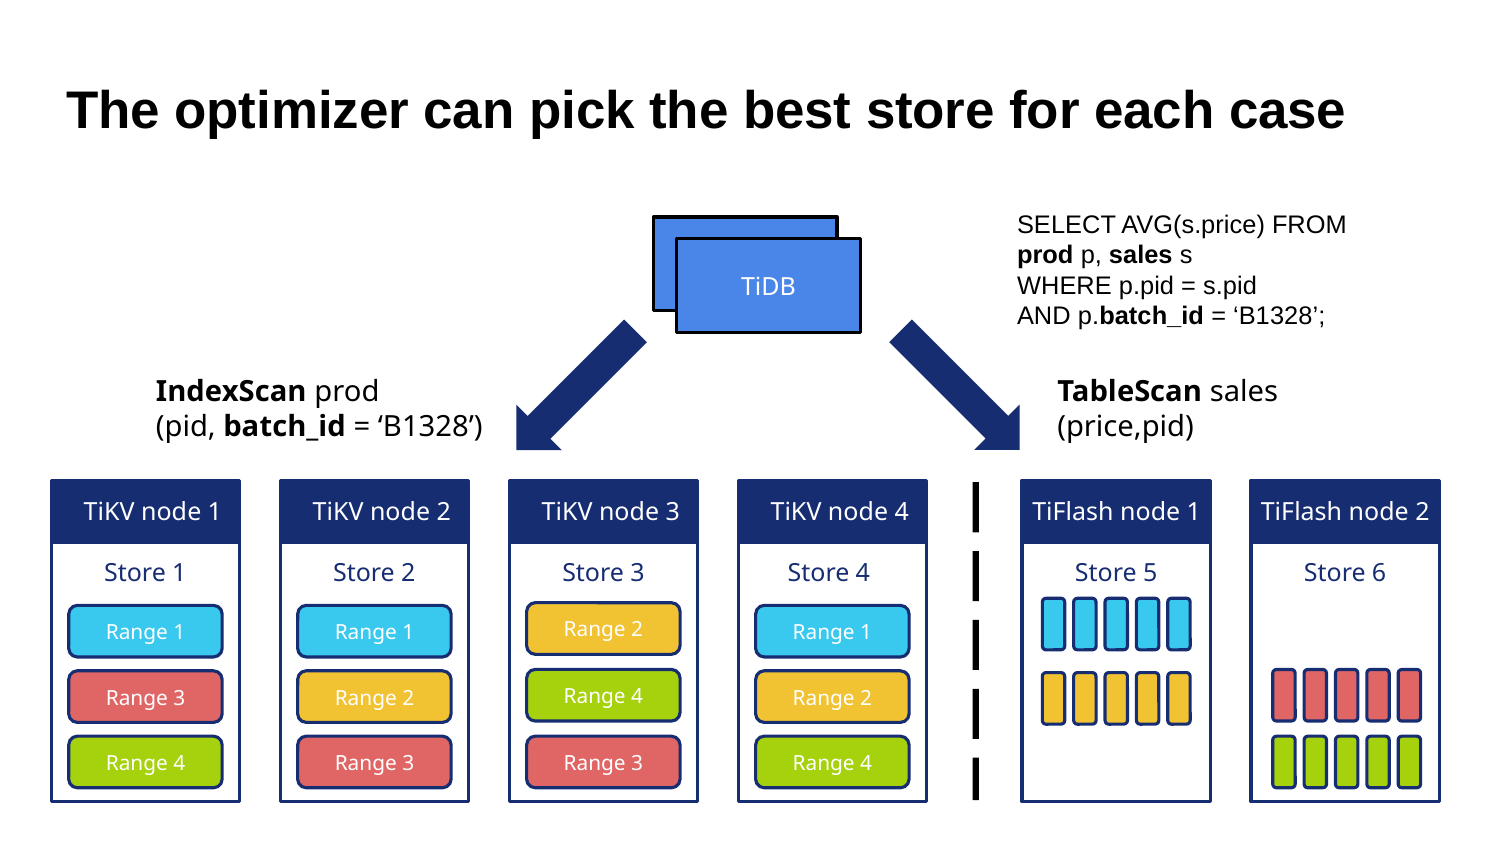

# The optimizer can pick the best store for each case
SELECT AVG(s.price) FROM
prod p, sales s
WHERE p.pid = s.pid
AND p.batch_id = ‘B1328’;
TiDB
IndexScan prod
(pid, batch_id = ‘B1328’)
TableScan sales
(price,pid)
TiKV node 1
TiKV node 2
TiKV node 3
TiKV node 4
TiFlash node 1
TiFlash node 2
Store 1
Store 2
Store 3
Store 4
Store 5
Store 6
Range 2
Range 1
Range 1
Range 1
Range 1
Range 4
Range 3
Range 2
Range 2
Range 4
Range 3
Range 3
Range 4